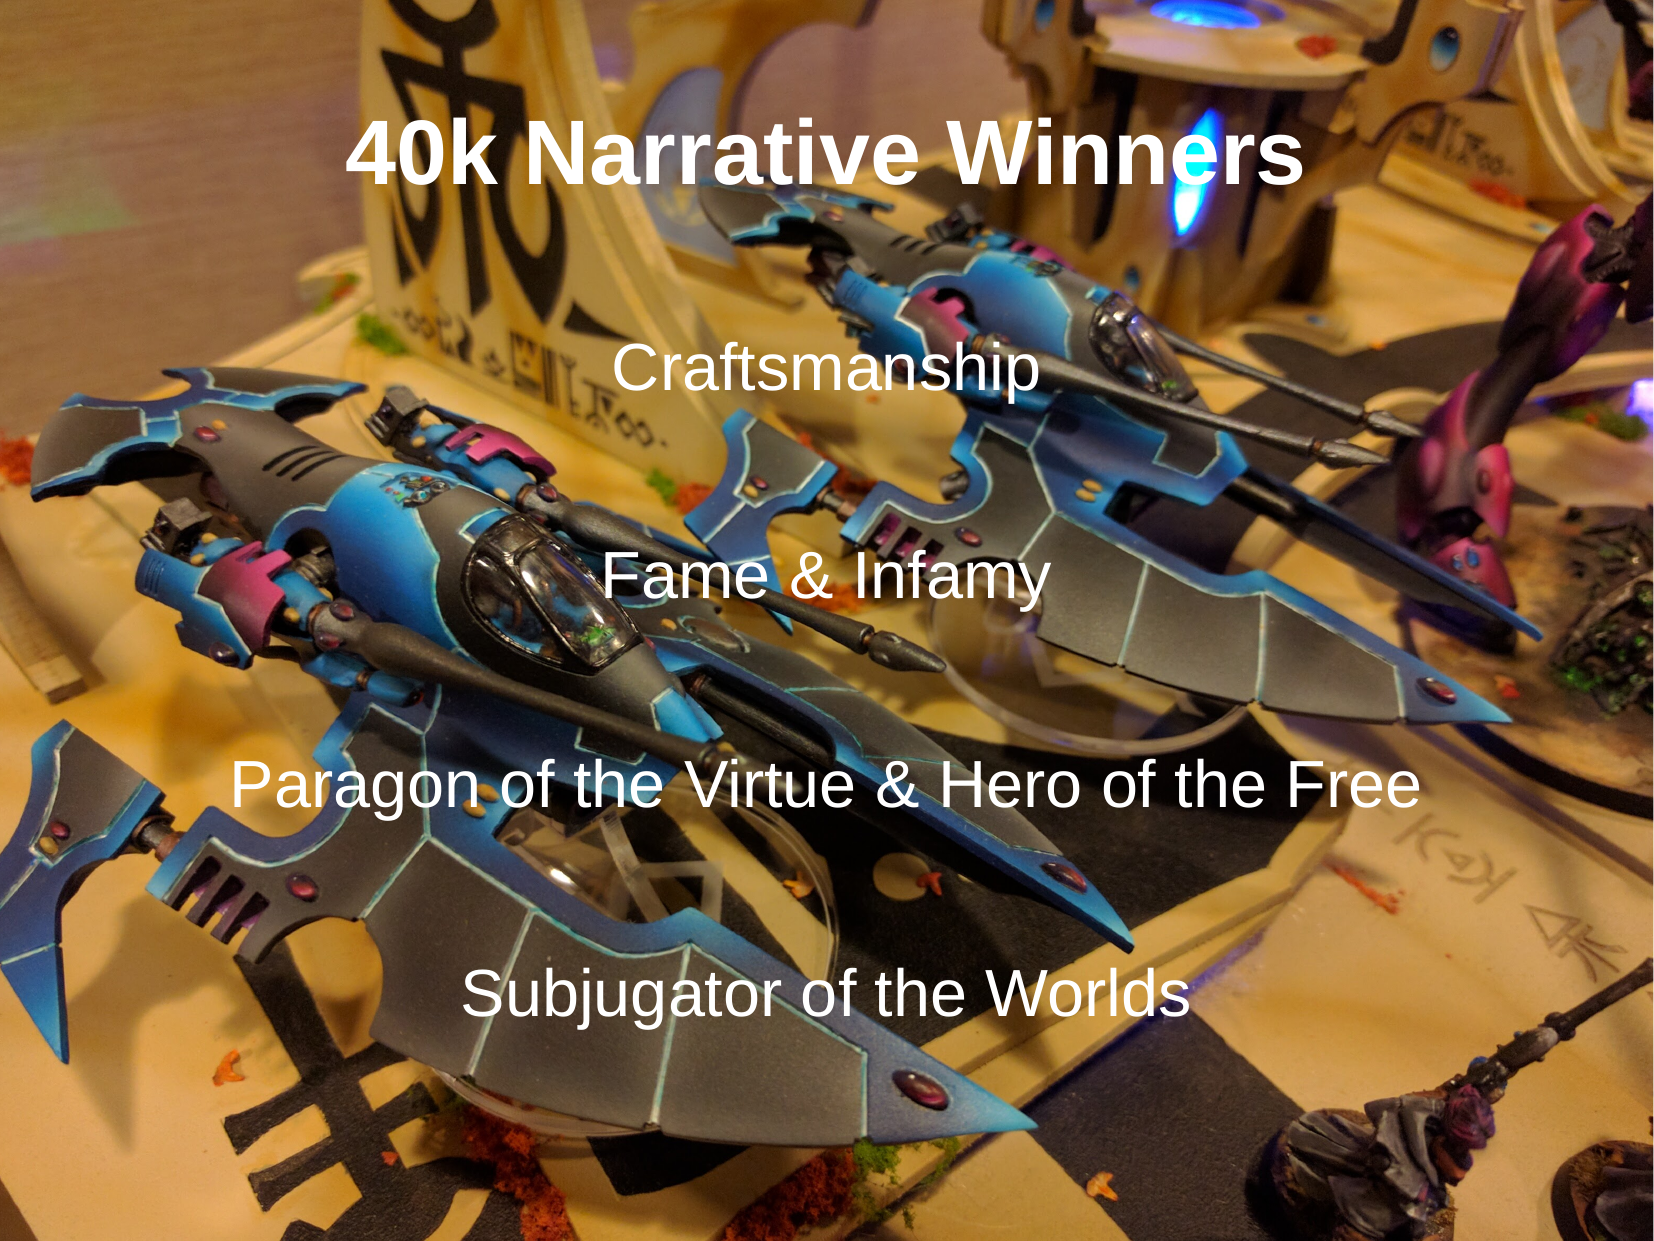

# 40k Narrative Winners
Craftsmanship
Fame & Infamy
Paragon of the Virtue & Hero of the Free
Subjugator of the Worlds